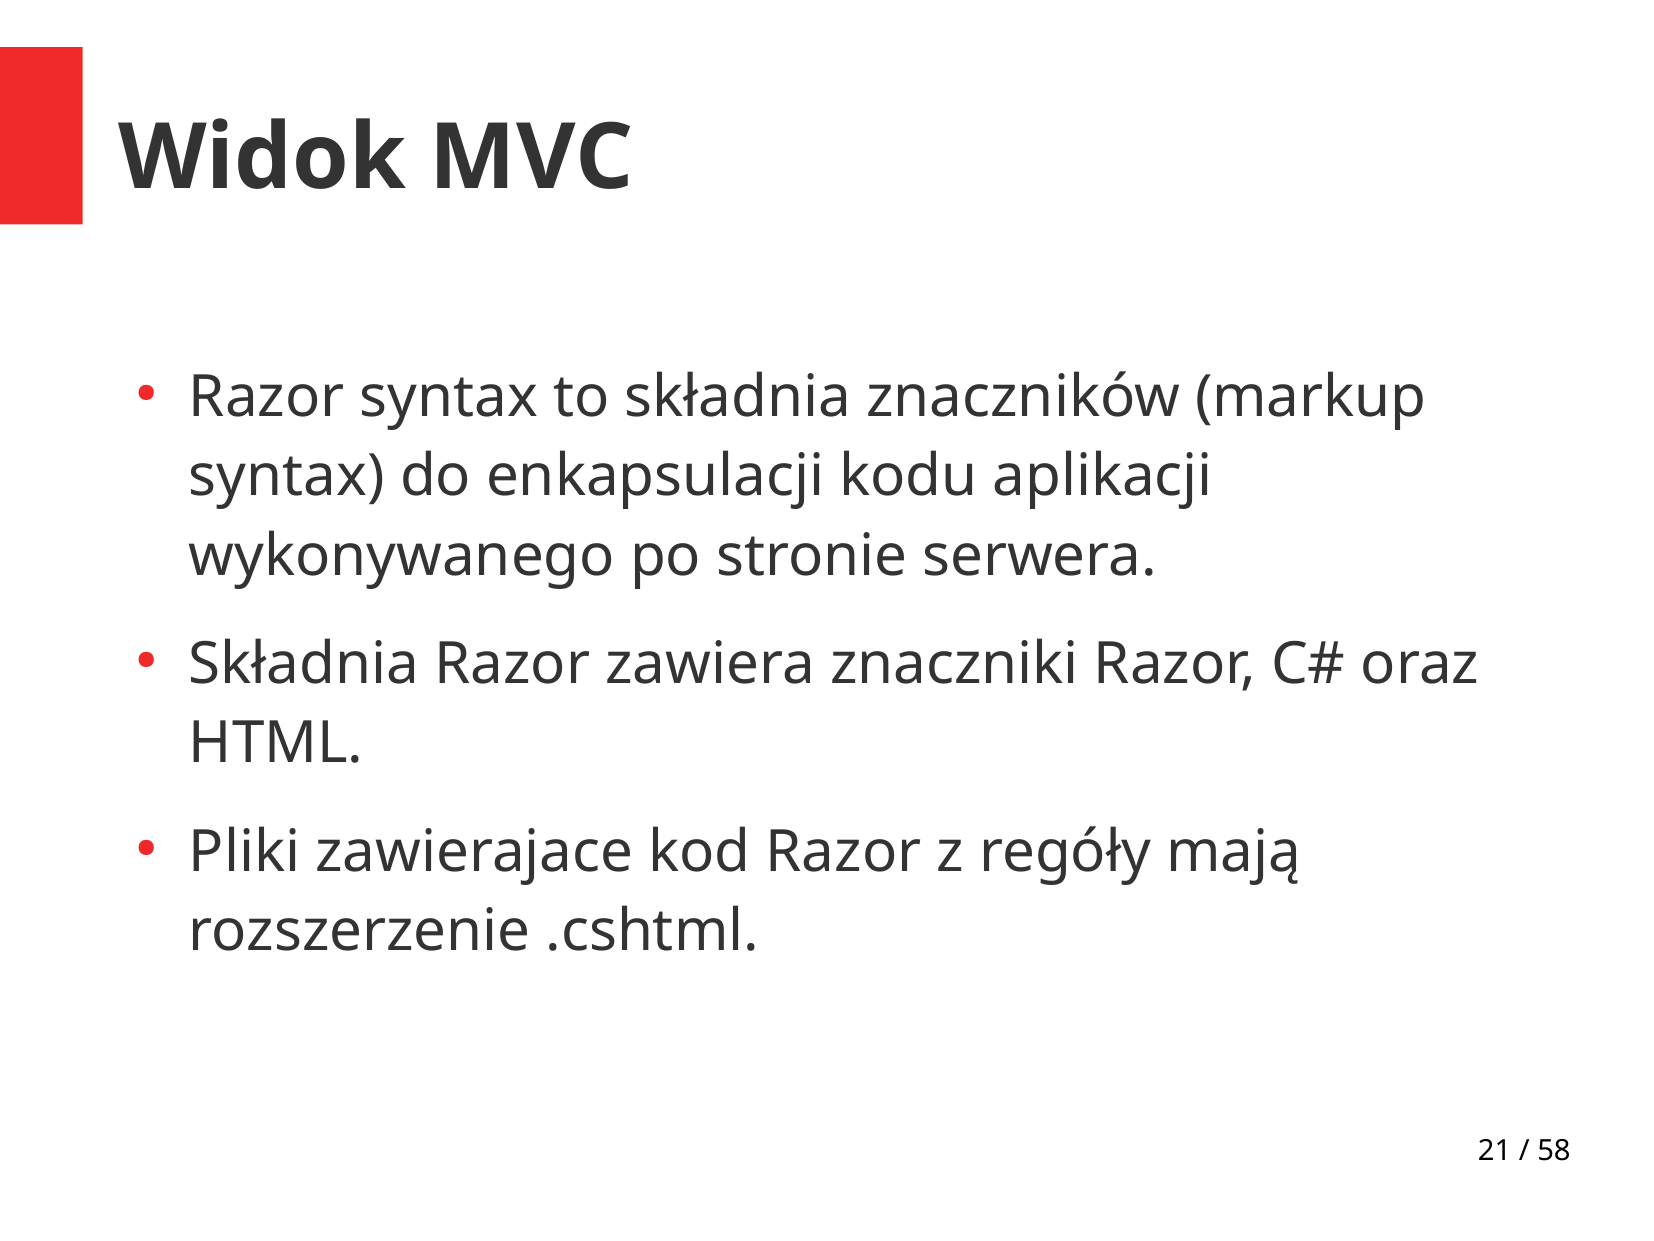

# Widok MVC
Razor syntax to składnia znaczników (markup syntax) do enkapsulacji kodu aplikacji wykonywanego po stronie serwera.
Składnia Razor zawiera znaczniki Razor, C# oraz HTML.
Pliki zawierajace kod Razor z regóły mają rozszerzenie .cshtml.
21